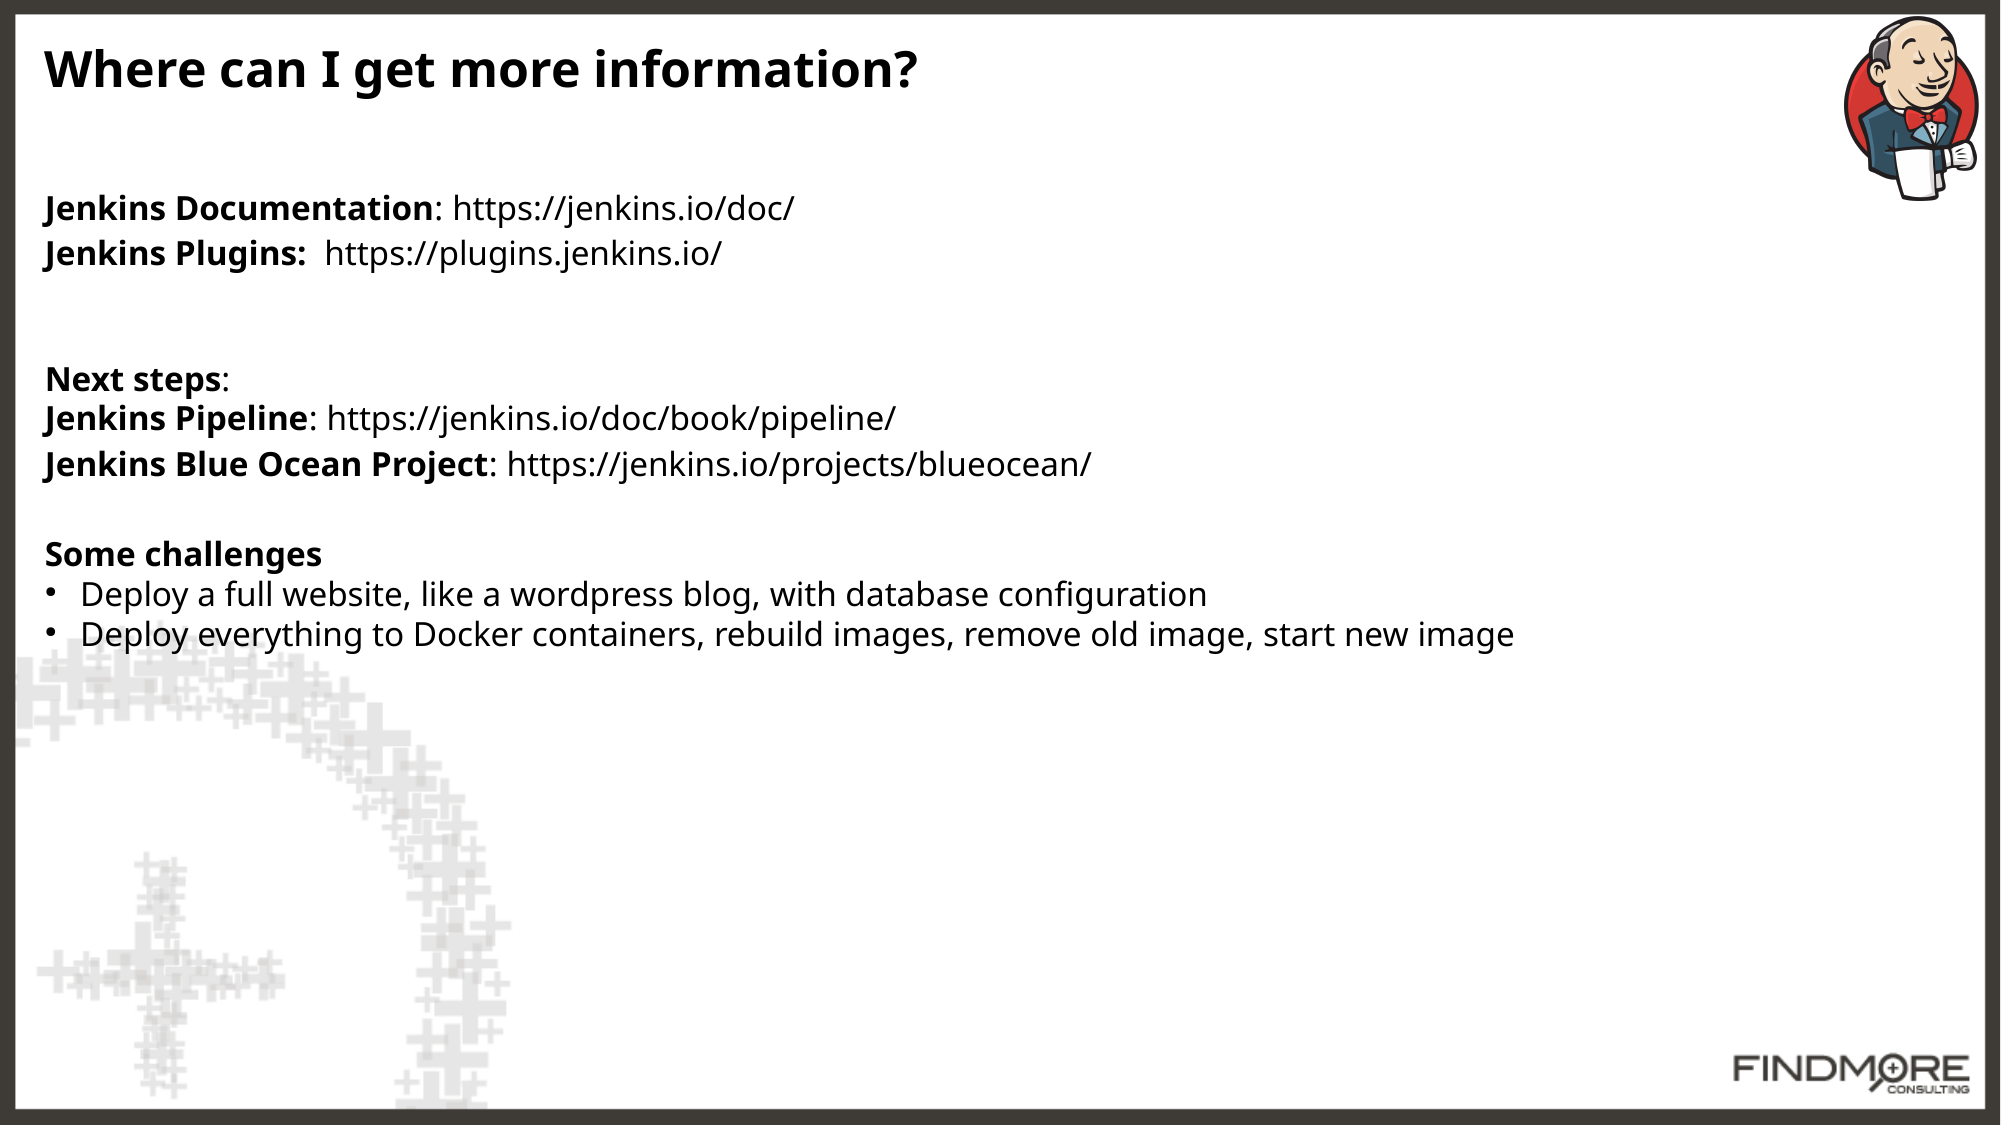

Where can I get more information?
Jenkins Documentation: https://jenkins.io/doc/
Jenkins Plugins: https://plugins.jenkins.io/
Next steps:
Jenkins Pipeline: https://jenkins.io/doc/book/pipeline/
Jenkins Blue Ocean Project: https://jenkins.io/projects/blueocean/
Some challenges
Deploy a full website, like a wordpress blog, with database configuration
Deploy everything to Docker containers, rebuild images, remove old image, start new image